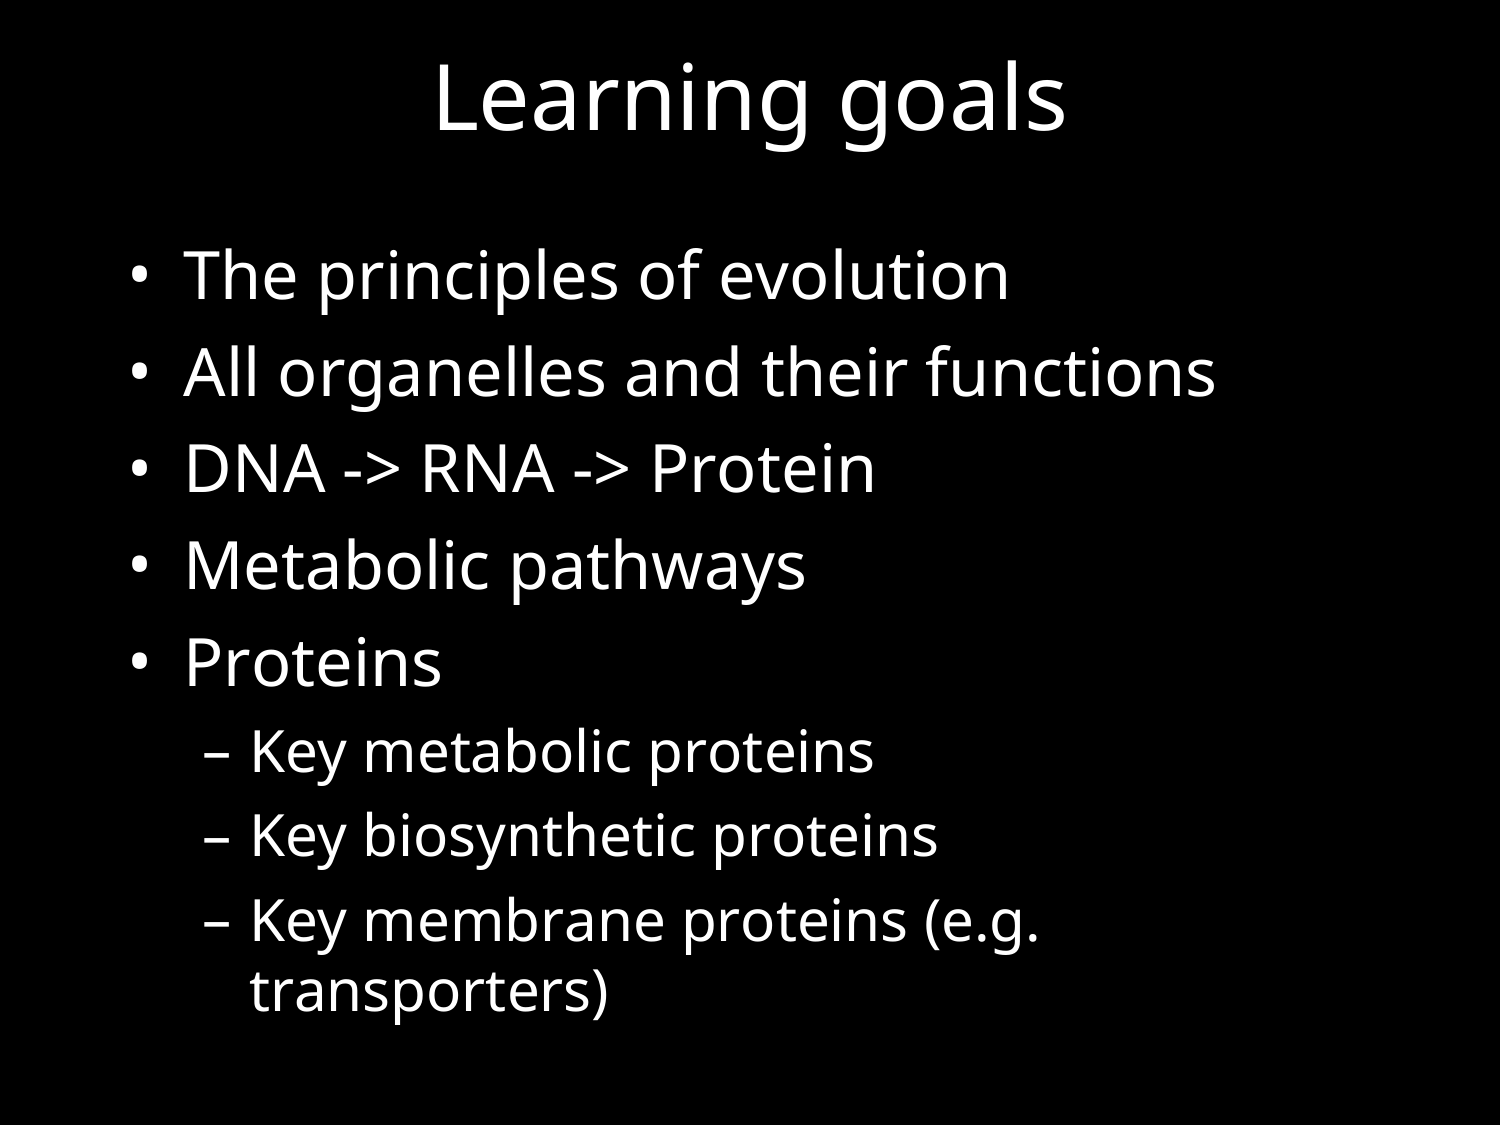

# Learning goals
The principles of evolution
All organelles and their functions
DNA -> RNA -> Protein
Metabolic pathways
Proteins
Key metabolic proteins
Key biosynthetic proteins
Key membrane proteins (e.g. transporters)